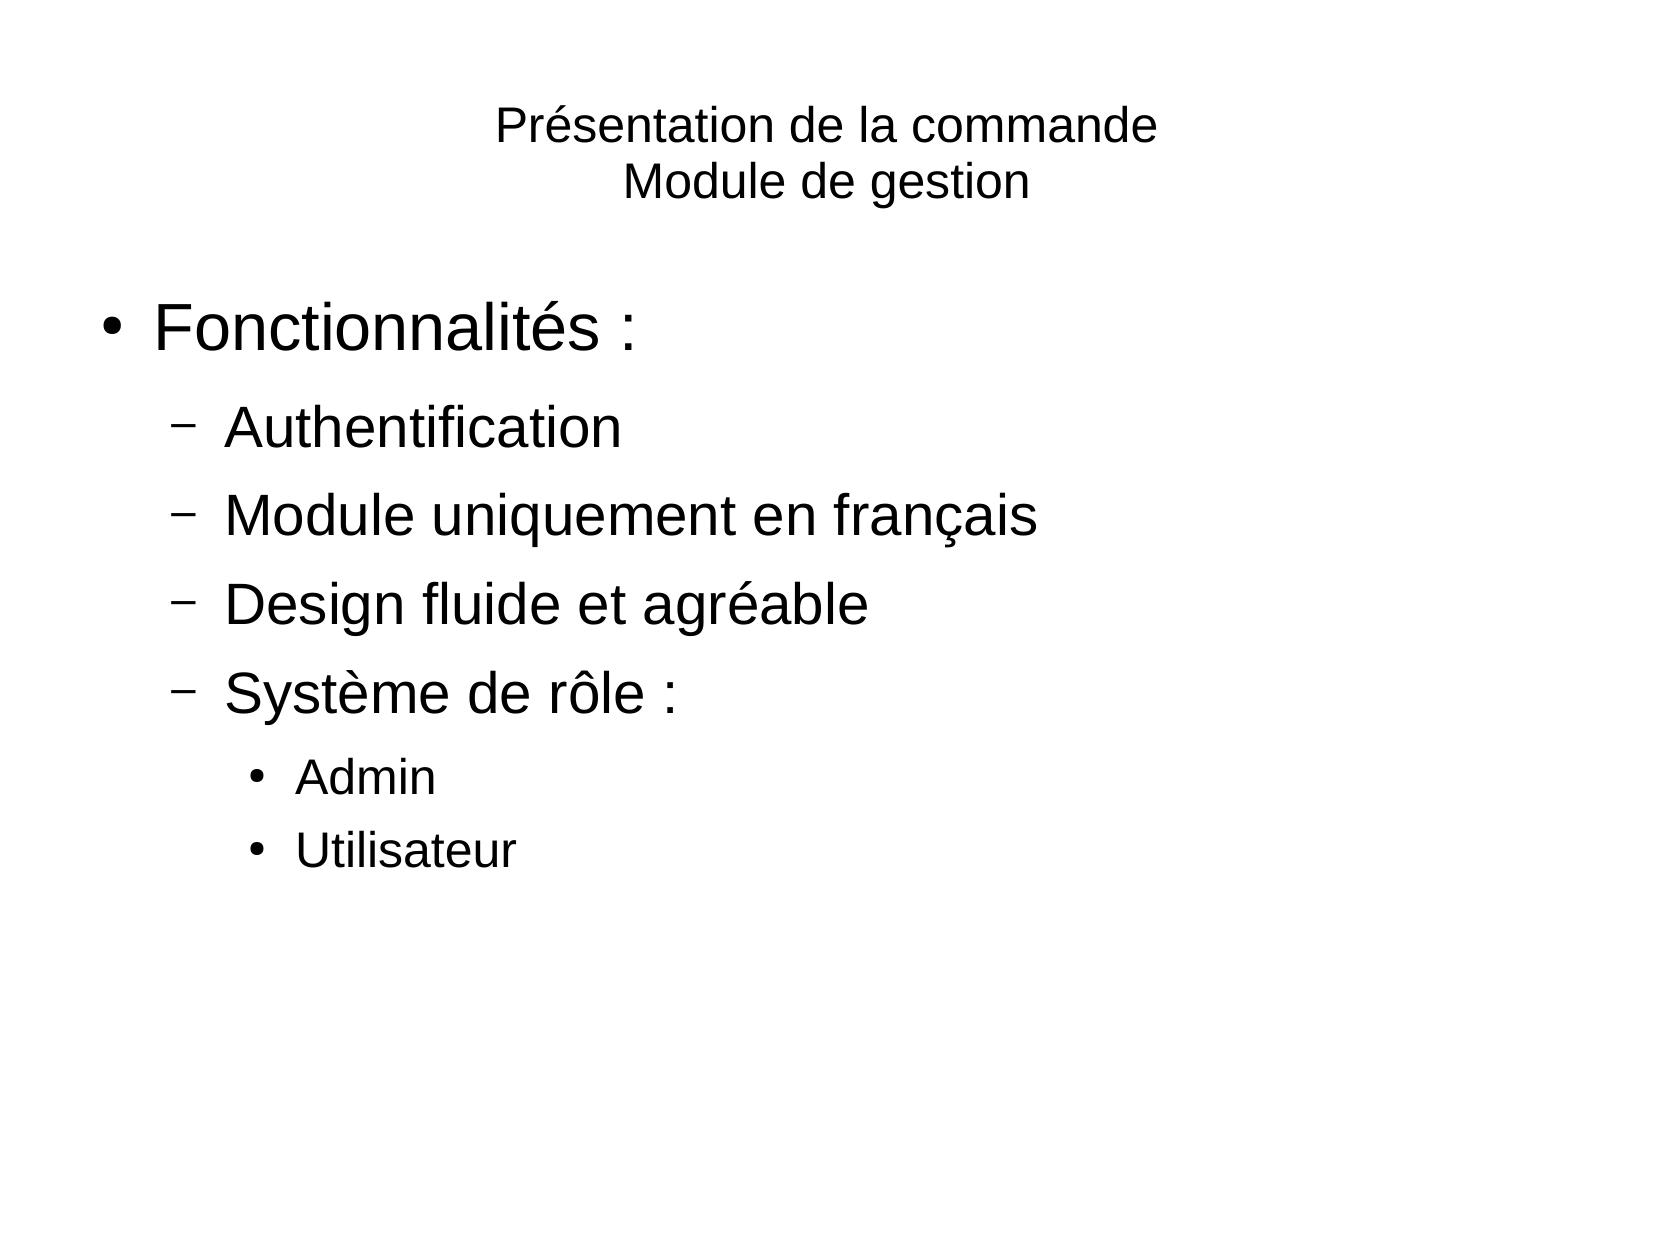

# Présentation de la commande Module de gestion
Fonctionnalités :
Authentification
Module uniquement en français
Design fluide et agréable
Système de rôle :
Admin
Utilisateur